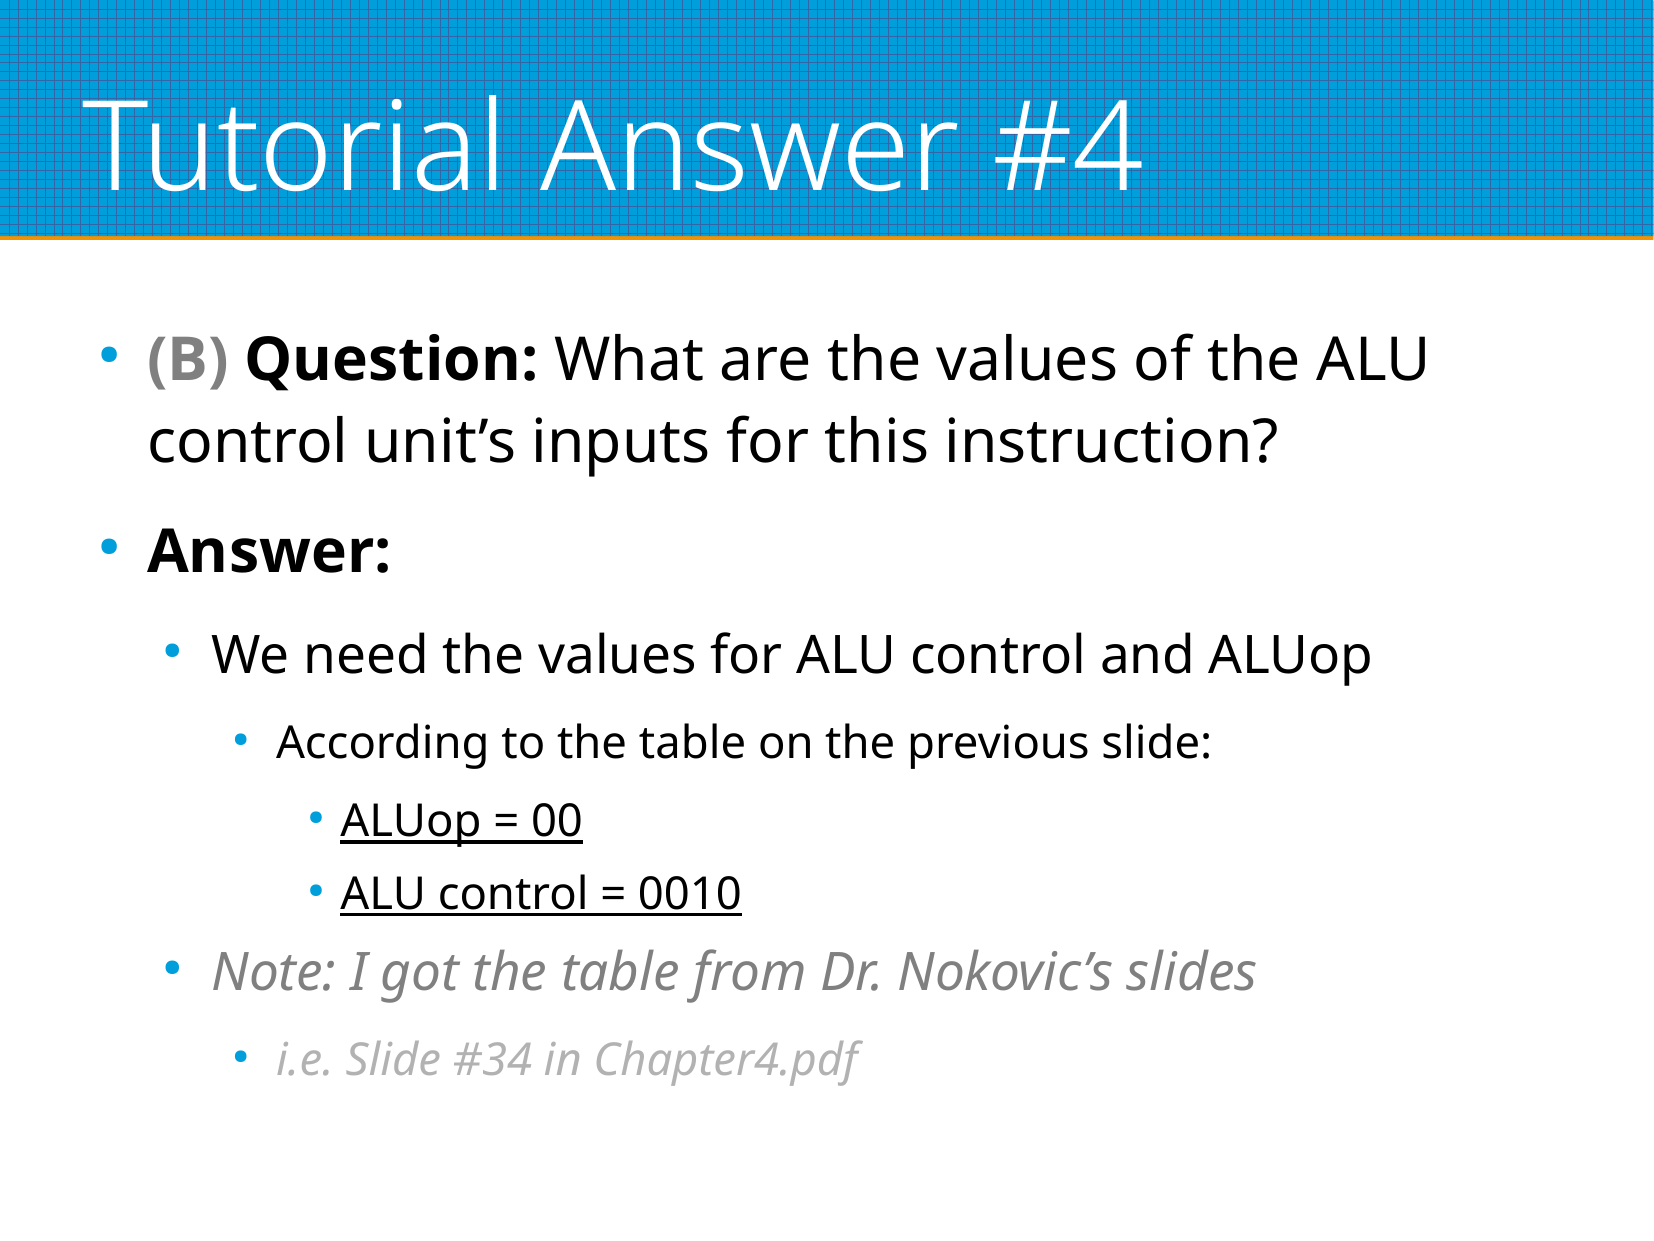

# Tutorial Answer #4
(B) Question: What are the values of the ALU control unit’s inputs for this instruction?
Answer:
We need the values for ALU control and ALUop
According to the table on the previous slide:
ALUop = 00
ALU control = 0010
Note: I got the table from Dr. Nokovic’s slides
i.e. Slide #34 in Chapter4.pdf